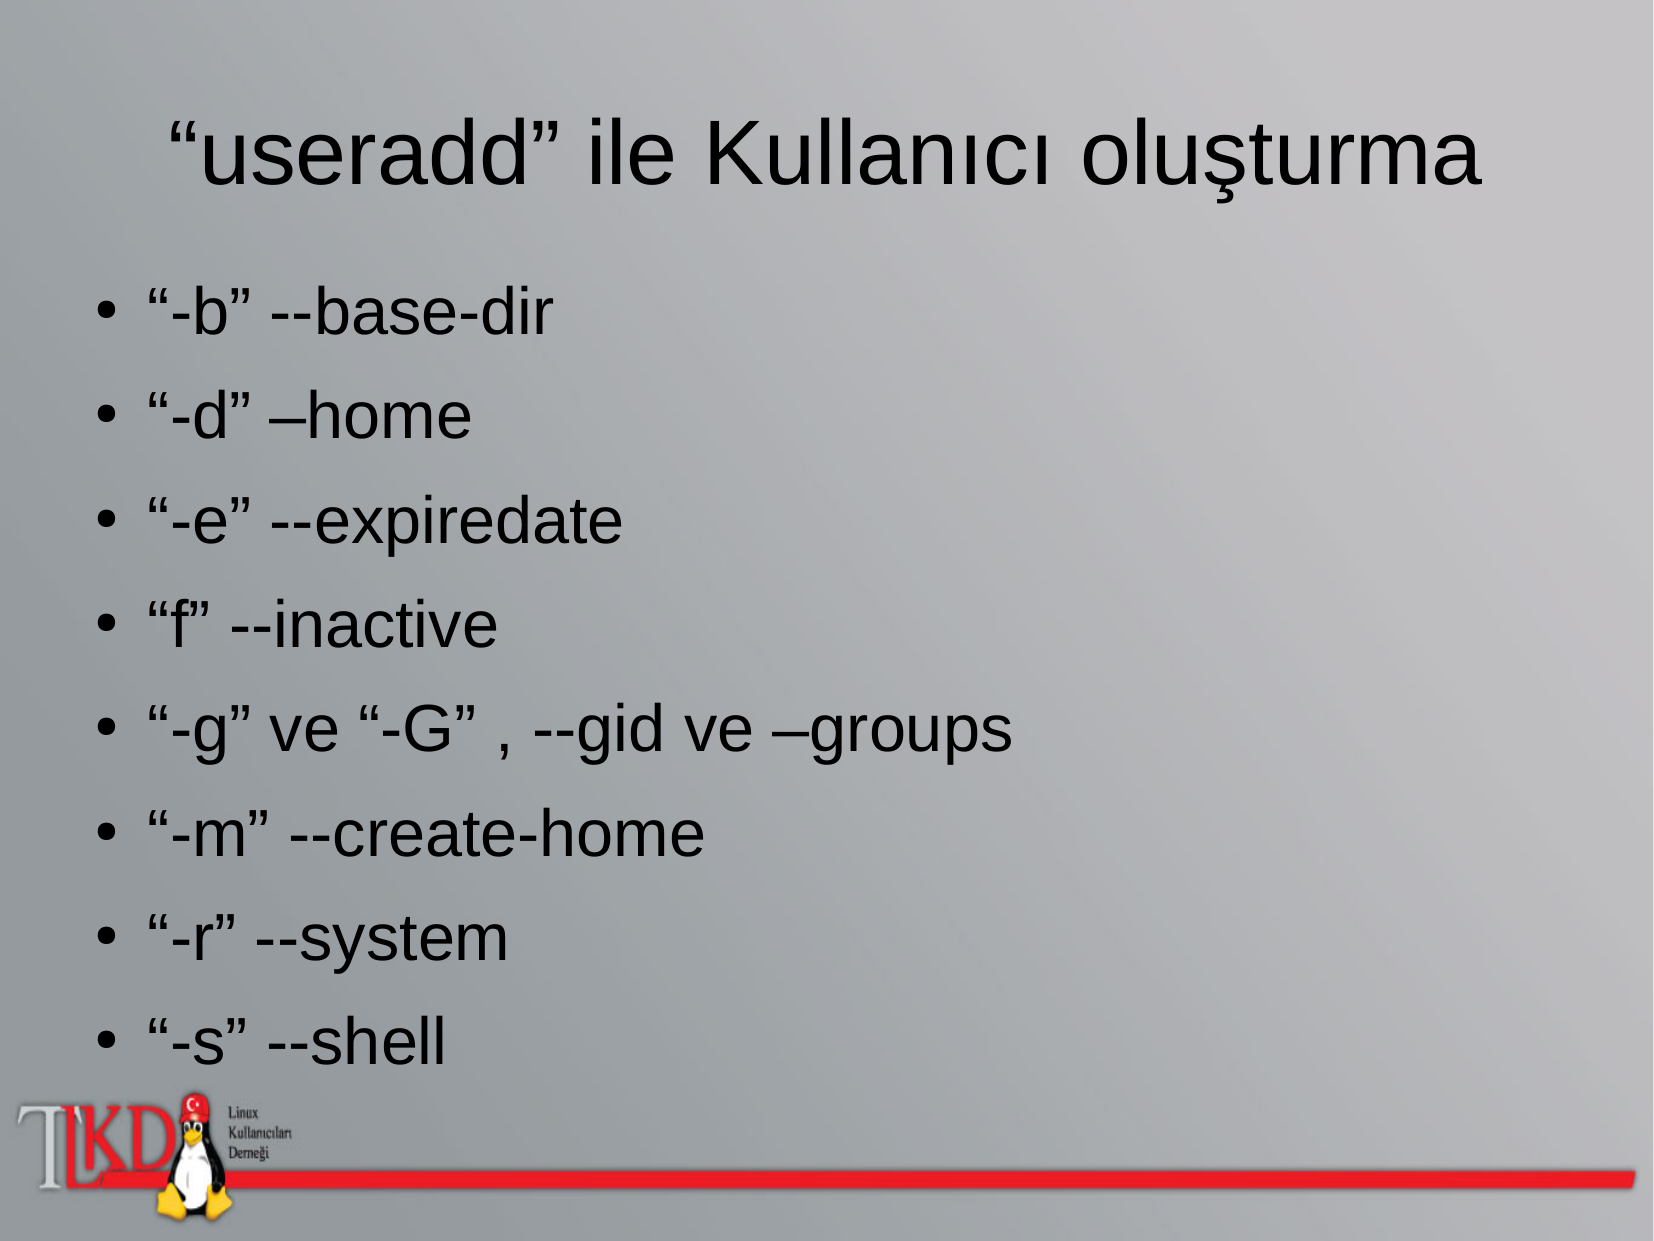

# “useradd” ile Kullanıcı oluşturma
“-b” --base-dir
“-d” –home
“-e” --expiredate
“f” --inactive
“-g” ve “-G” , --gid ve –groups
“-m” --create-home
“-r” --system
“-s” --shell